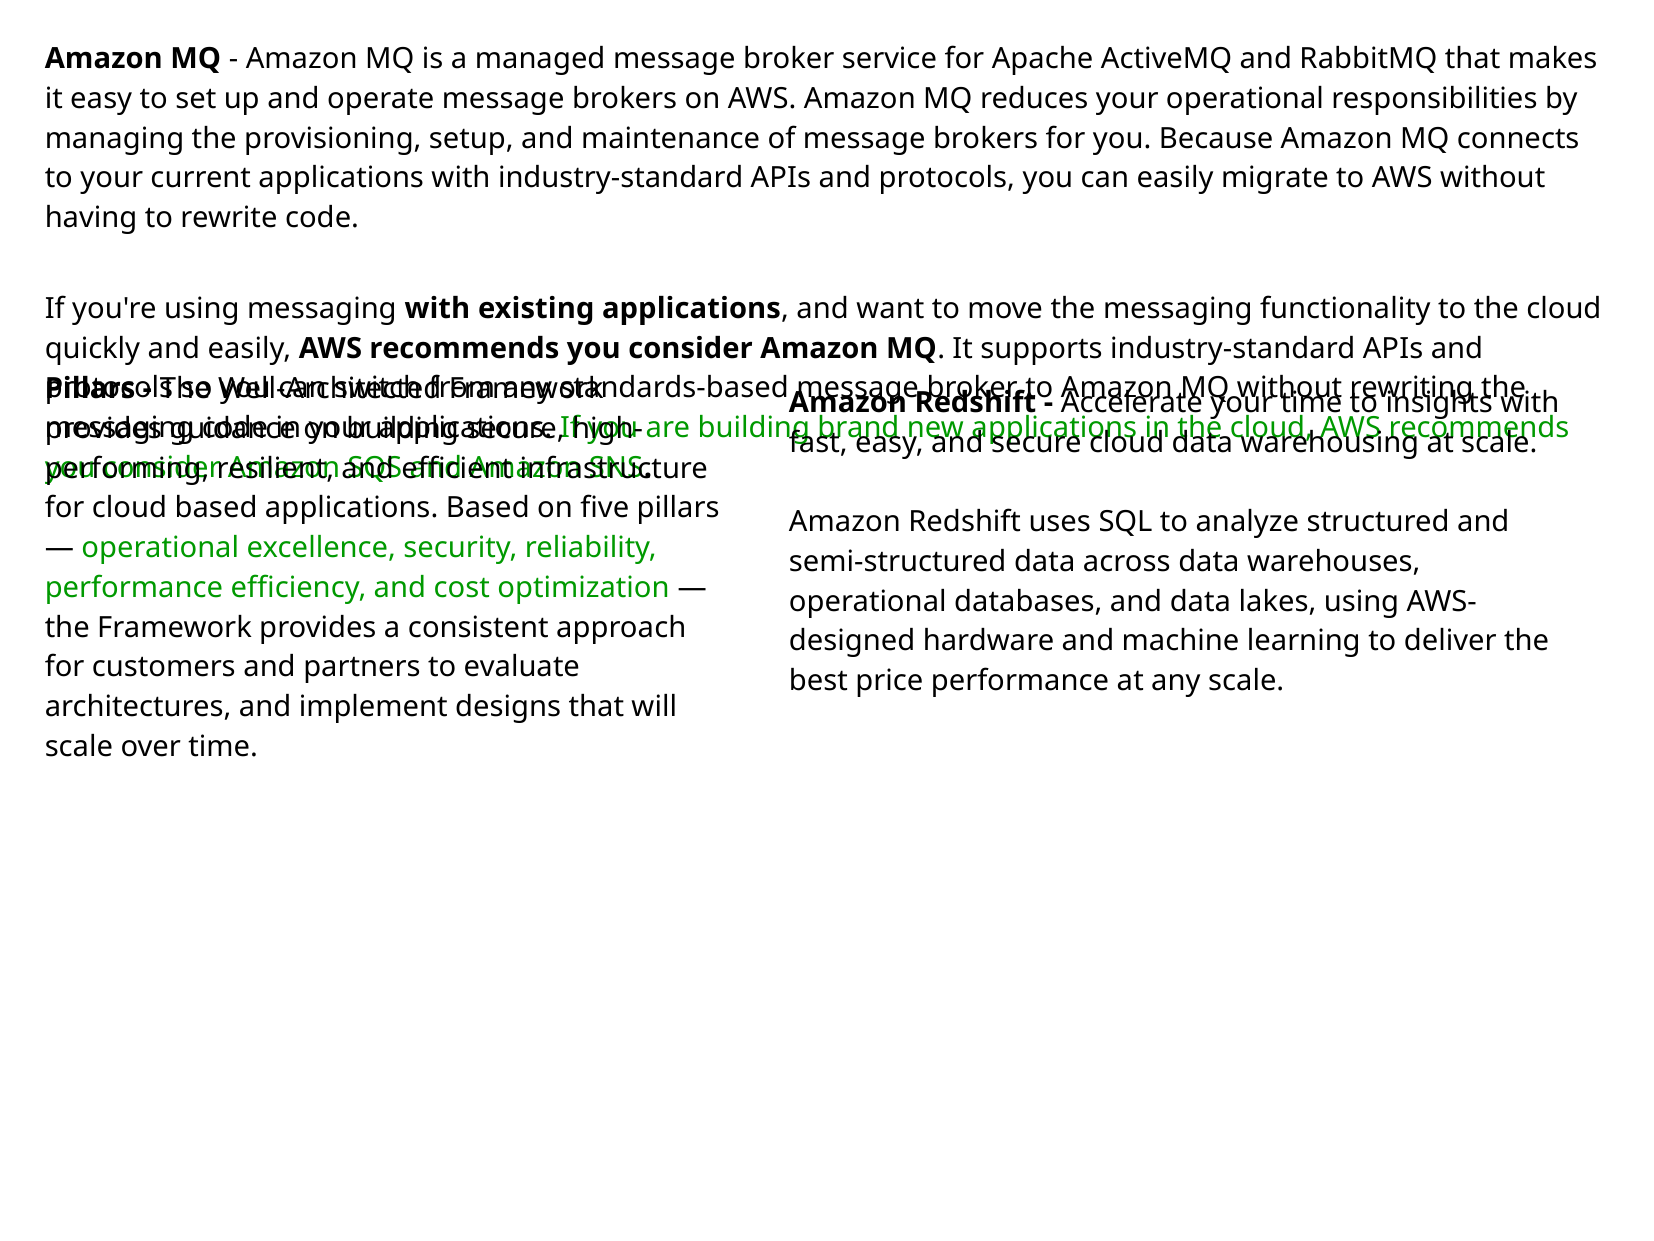

Amazon MQ - Amazon MQ is a managed message broker service for Apache ActiveMQ and RabbitMQ that makes it easy to set up and operate message brokers on AWS. Amazon MQ reduces your operational responsibilities by managing the provisioning, setup, and maintenance of message brokers for you. Because Amazon MQ connects to your current applications with industry-standard APIs and protocols, you can easily migrate to AWS without having to rewrite code.
If you're using messaging with existing applications, and want to move the messaging functionality to the cloud quickly and easily, AWS recommends you consider Amazon MQ. It supports industry-standard APIs and protocols so you can switch from any standards-based message broker to Amazon MQ without rewriting the messaging code in your applications. If you are building brand new applications in the cloud, AWS recommends you consider Amazon SQS and Amazon SNS.
Pillars - The Well-Architected Framework provides guidance on building secure, high-performing, resilient, and efficient infrastructure for cloud based applications. Based on five pillars — operational excellence, security, reliability, performance efficiency, and cost optimization — the Framework provides a consistent approach for customers and partners to evaluate architectures, and implement designs that will scale over time.
Amazon Redshift - Accelerate your time to insights with fast, easy, and secure cloud data warehousing at scale.
Amazon Redshift uses SQL to analyze structured and semi-structured data across data warehouses, operational databases, and data lakes, using AWS-designed hardware and machine learning to deliver the best price performance at any scale.